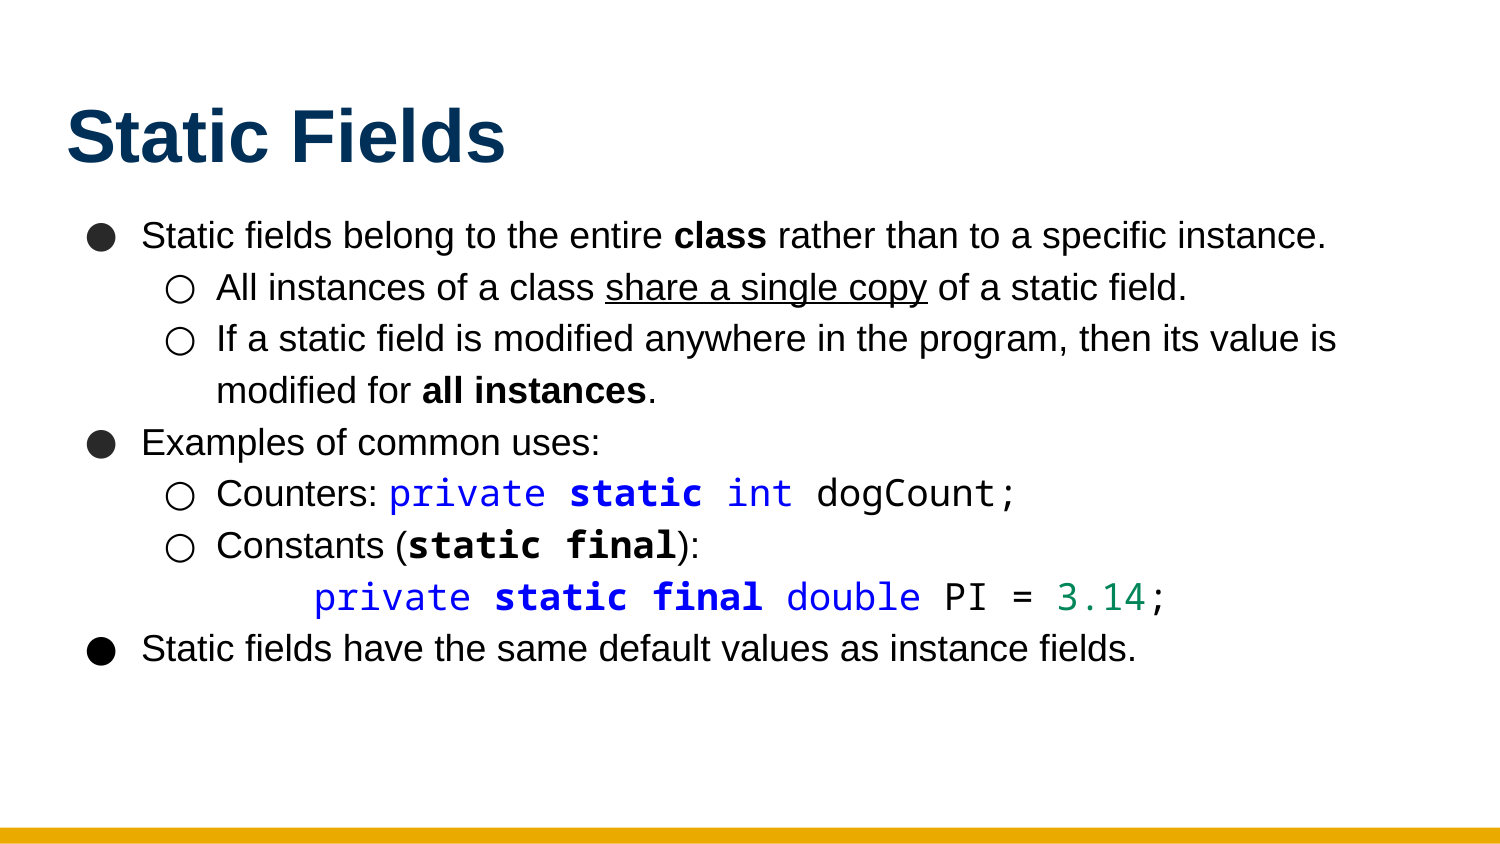

# Static Fields
Static fields belong to the entire class rather than to a specific instance.
All instances of a class share a single copy of a static field.
If a static field is modified anywhere in the program, then its value is modified for all instances.
Examples of common uses:
Counters: private static int dogCount;
Constants (static final):
		private static final double PI = 3.14;
Static fields have the same default values as instance fields.